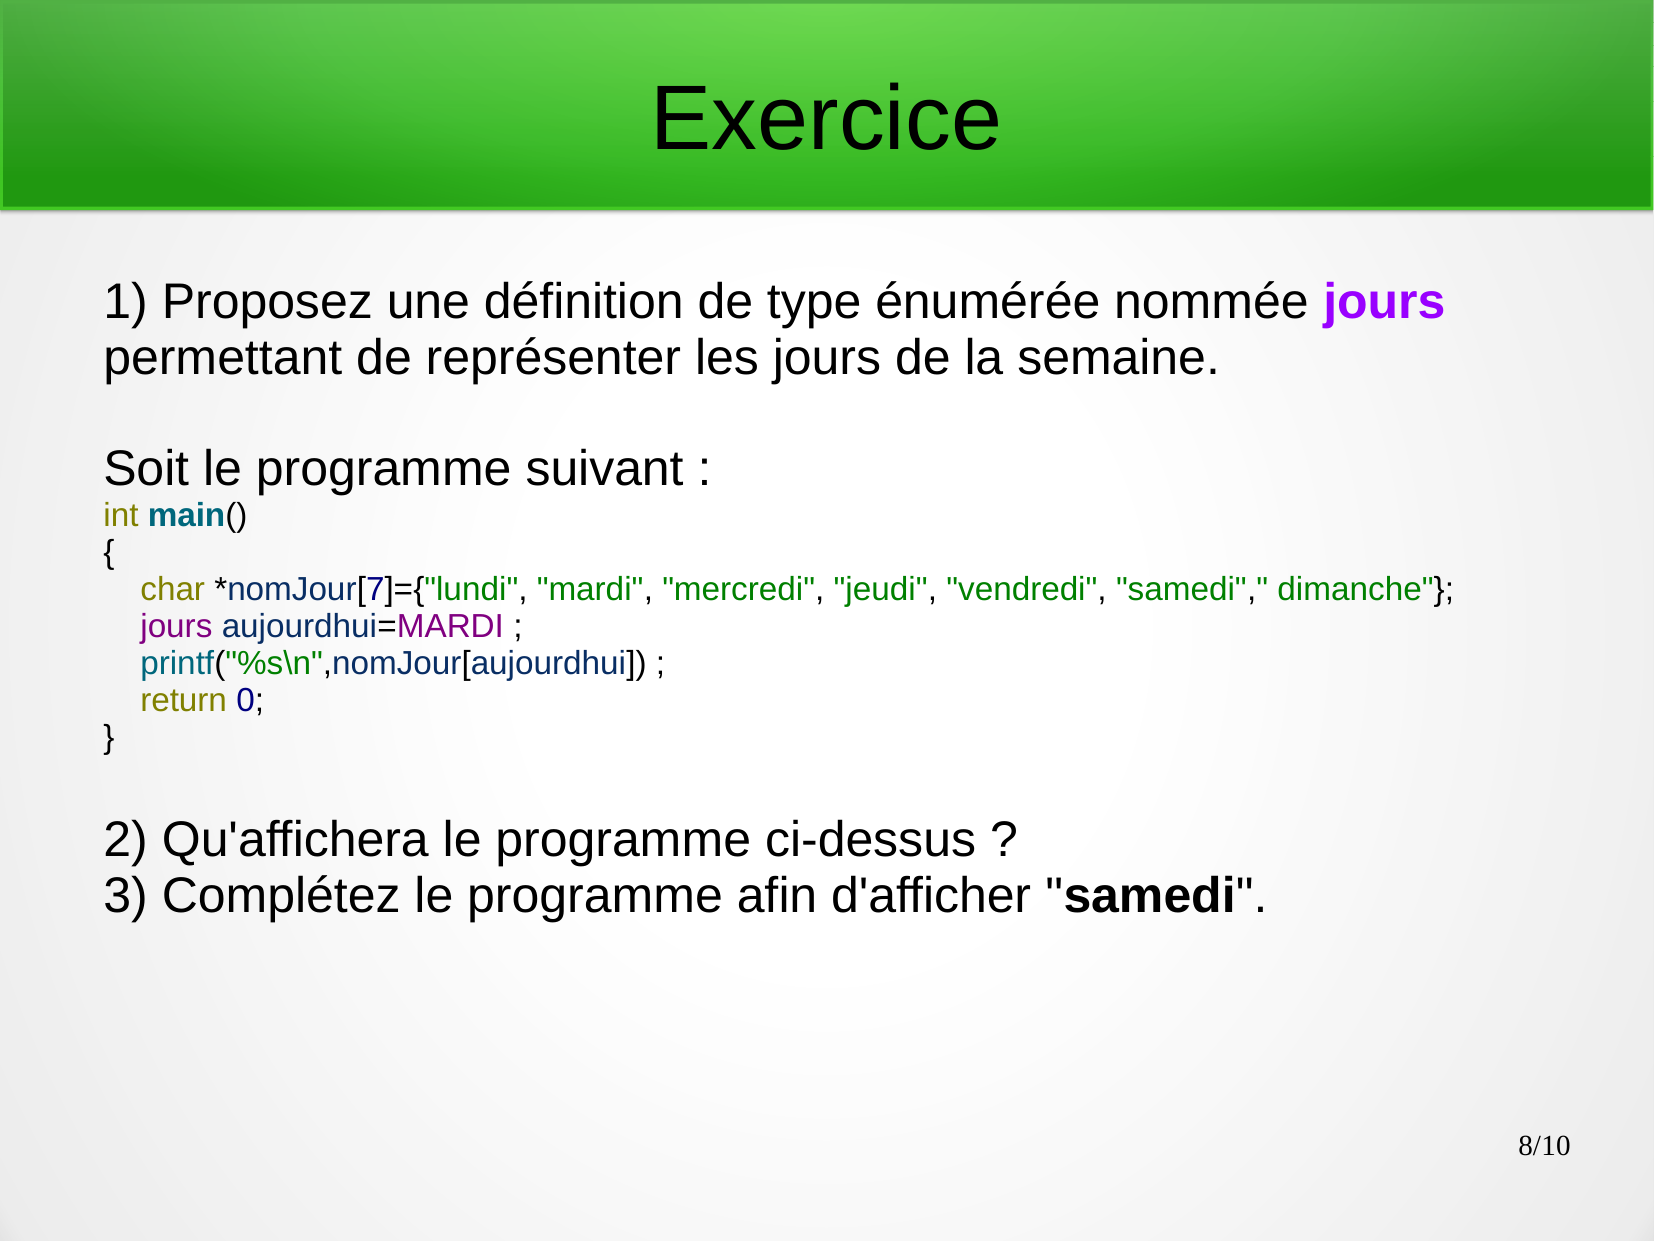

# Exercice
 Proposez une définition de type énumérée nommée jours permettant de représenter les jours de la semaine.
Soit le programme suivant :
int main()
{
 char *nomJour[7]={"lundi", "mardi", "mercredi", "jeudi", "vendredi", "samedi"," dimanche"};
 jours aujourdhui=MARDI ;
 printf("%s\n",nomJour[aujourdhui]) ;
 return 0;
}
 Qu'affichera le programme ci-dessus ?
 Complétez le programme afin d'afficher "samedi".
8